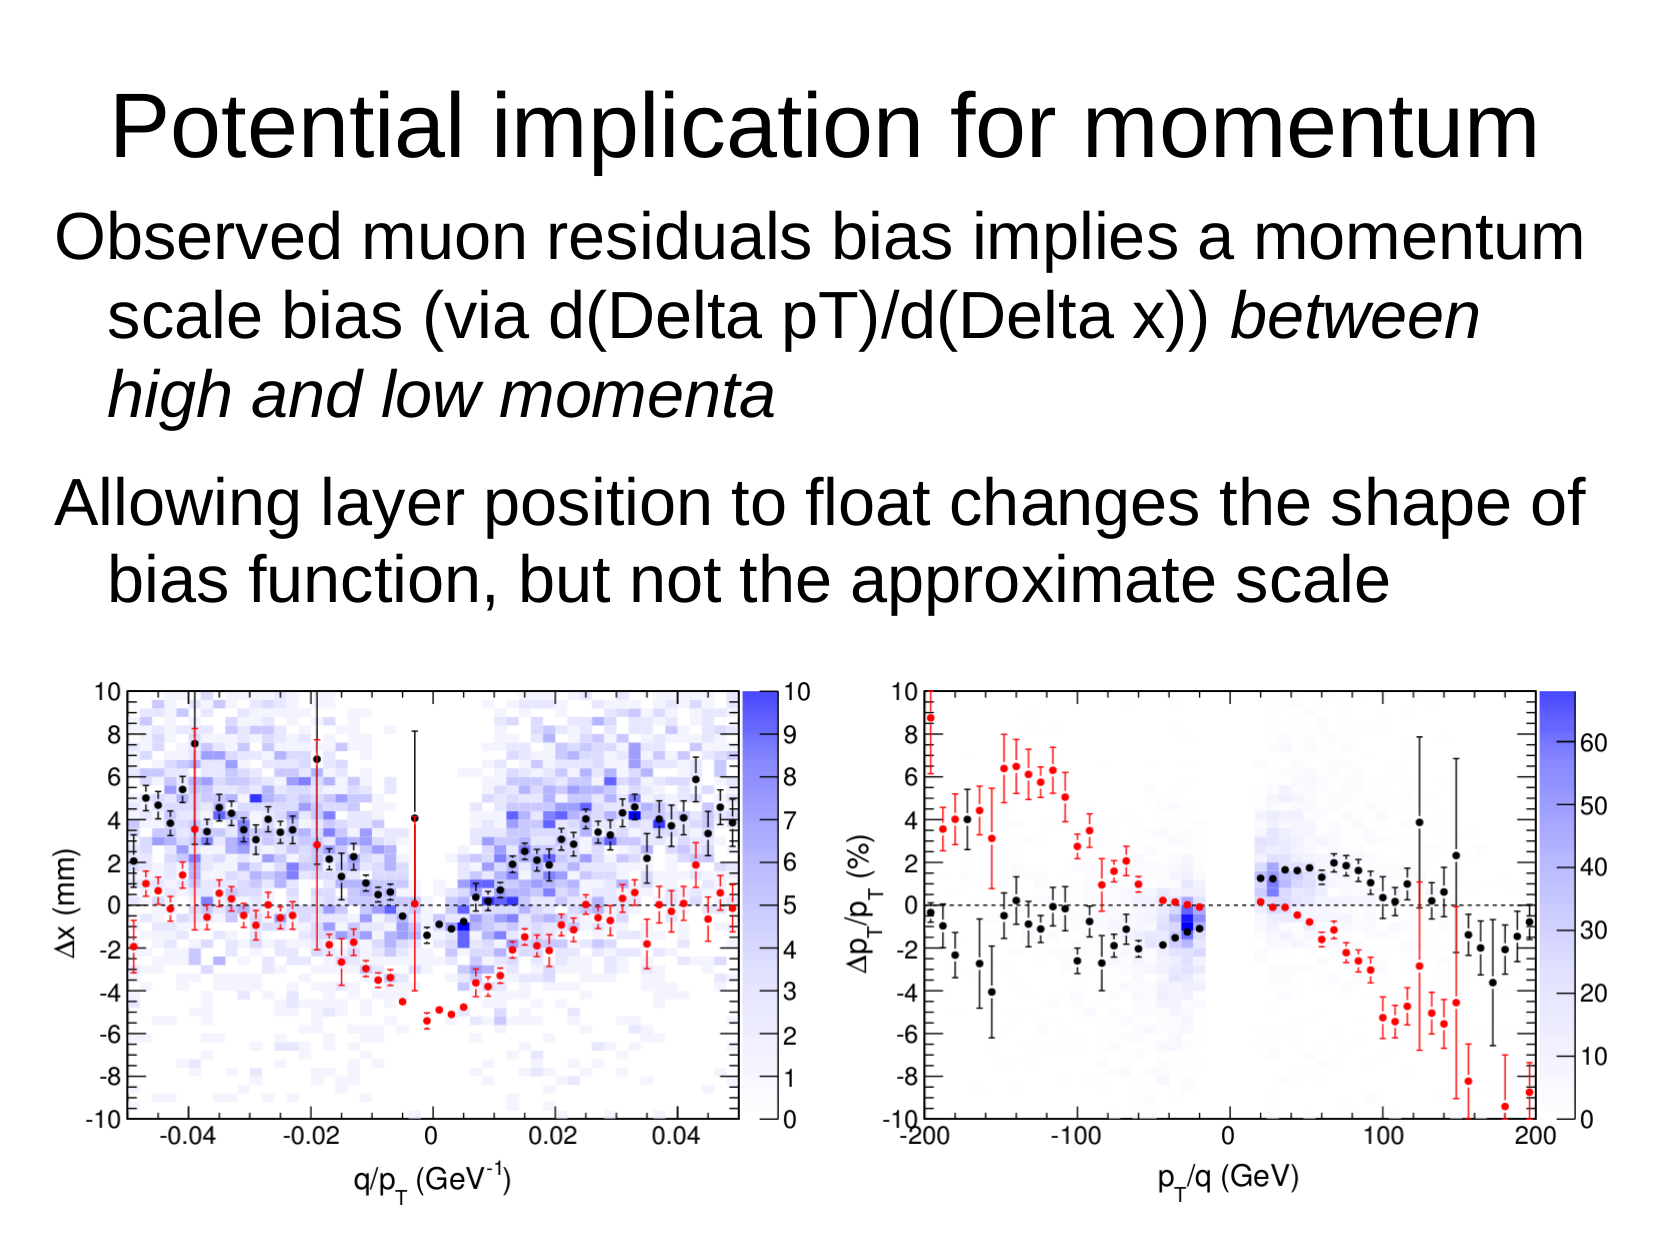

# Potential implication for momentum
Observed muon residuals bias implies a momentum scale bias (via d(Delta pT)/d(Delta x))‏ between high and low momenta
Allowing layer position to float changes the shape of bias function, but not the approximate scale